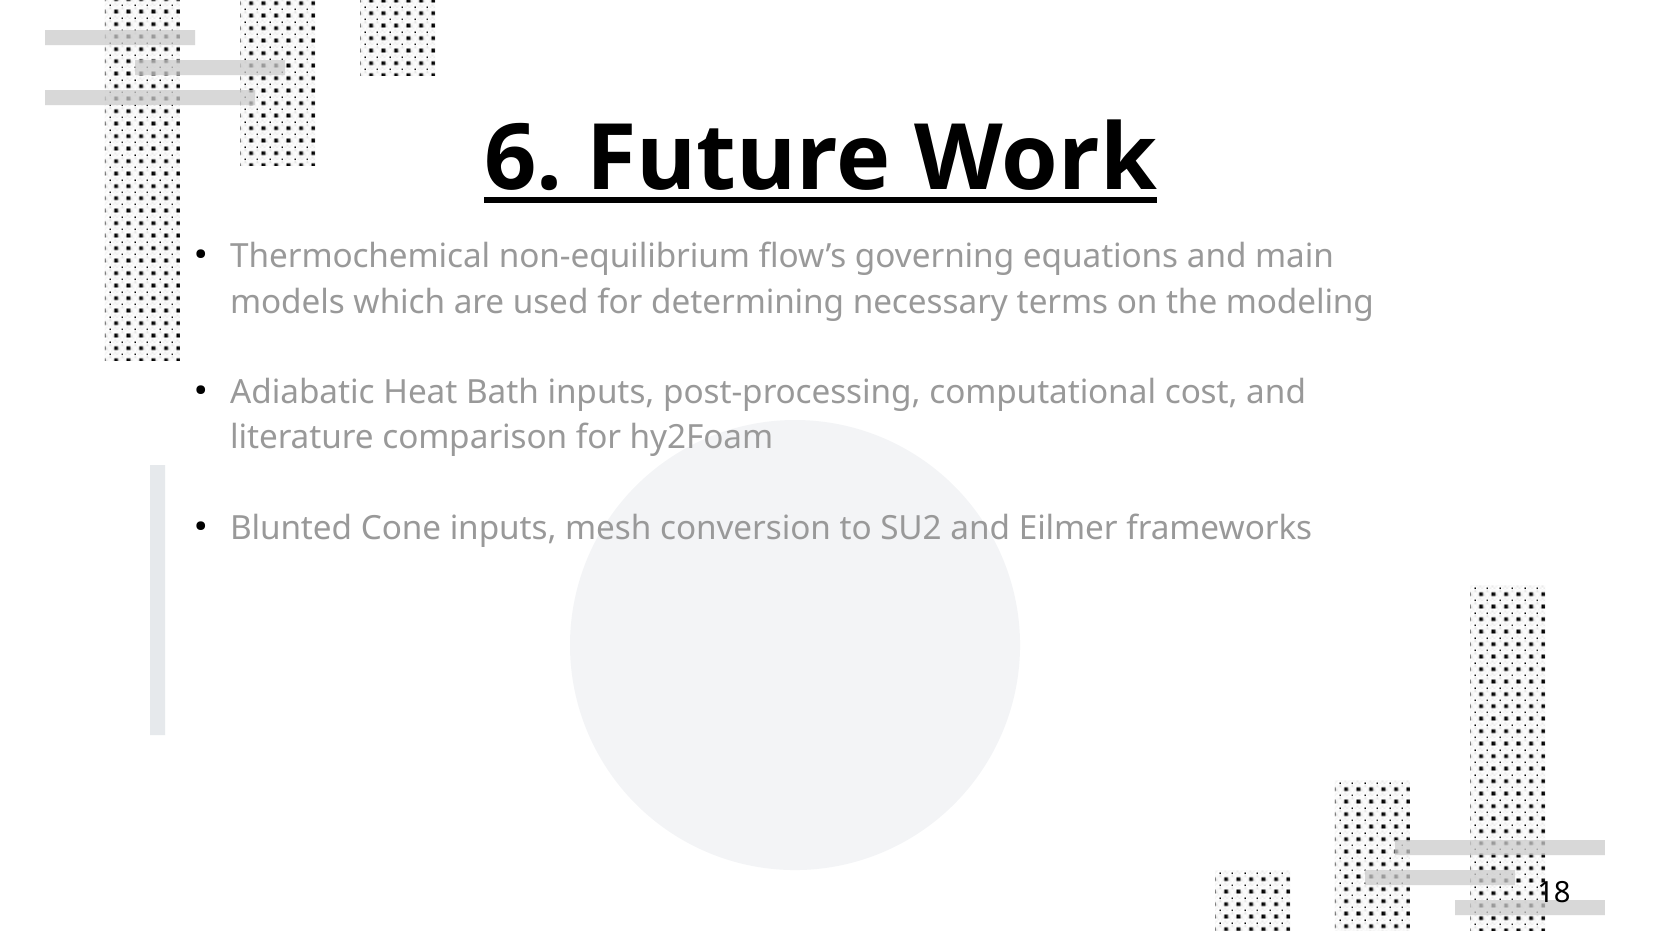

# 6. Future Work
Thermochemical non-equilibrium flow’s governing equations and main models which are used for determining necessary terms on the modeling
Adiabatic Heat Bath inputs, post-processing, computational cost, and literature comparison for hy2Foam
Blunted Cone inputs, mesh conversion to SU2 and Eilmer frameworks
18